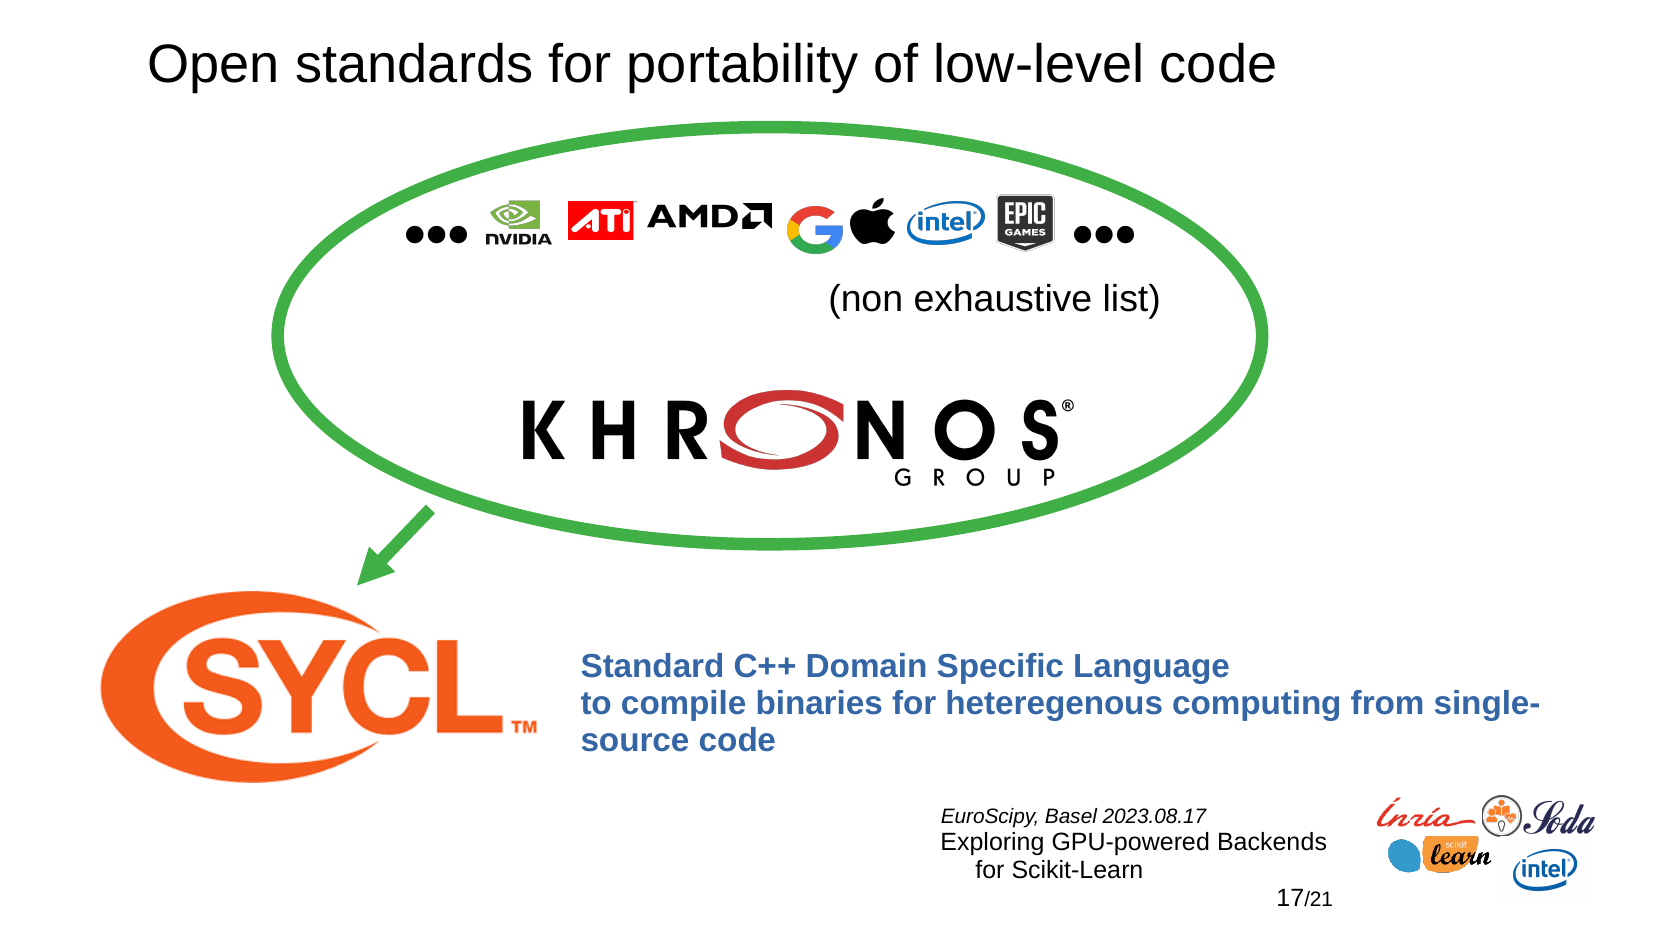

Open standards for portability of low-level code
(non exhaustive list)
Standard C++ Domain Specific Language
to compile binaries for heteregenous computing from single-source code
 EuroScipy, Basel 2023.08.17
 Exploring GPU-powered Backends
 for Scikit-Learn
 17/21